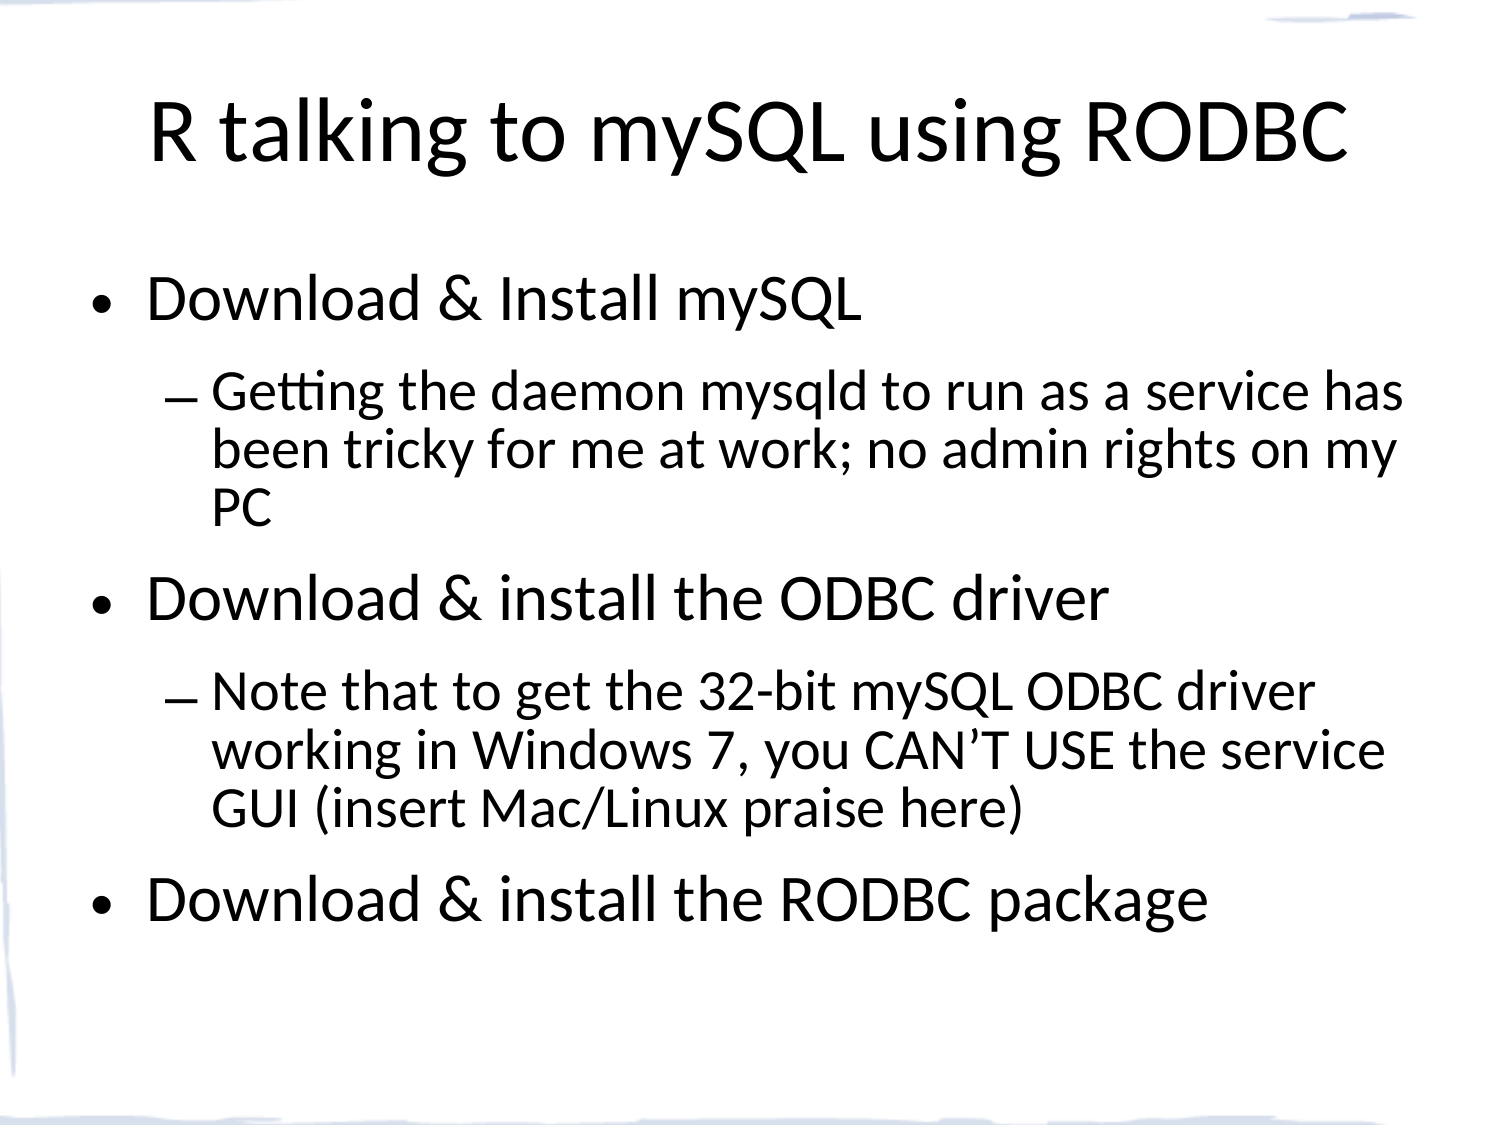

# R talking to mySQL using RODBC
Download & Install mySQL
Getting the daemon mysqld to run as a service has been tricky for me at work; no admin rights on my PC
Download & install the ODBC driver
Note that to get the 32-bit mySQL ODBC driver working in Windows 7, you CAN’T USE the service GUI (insert Mac/Linux praise here)
Download & install the RODBC package